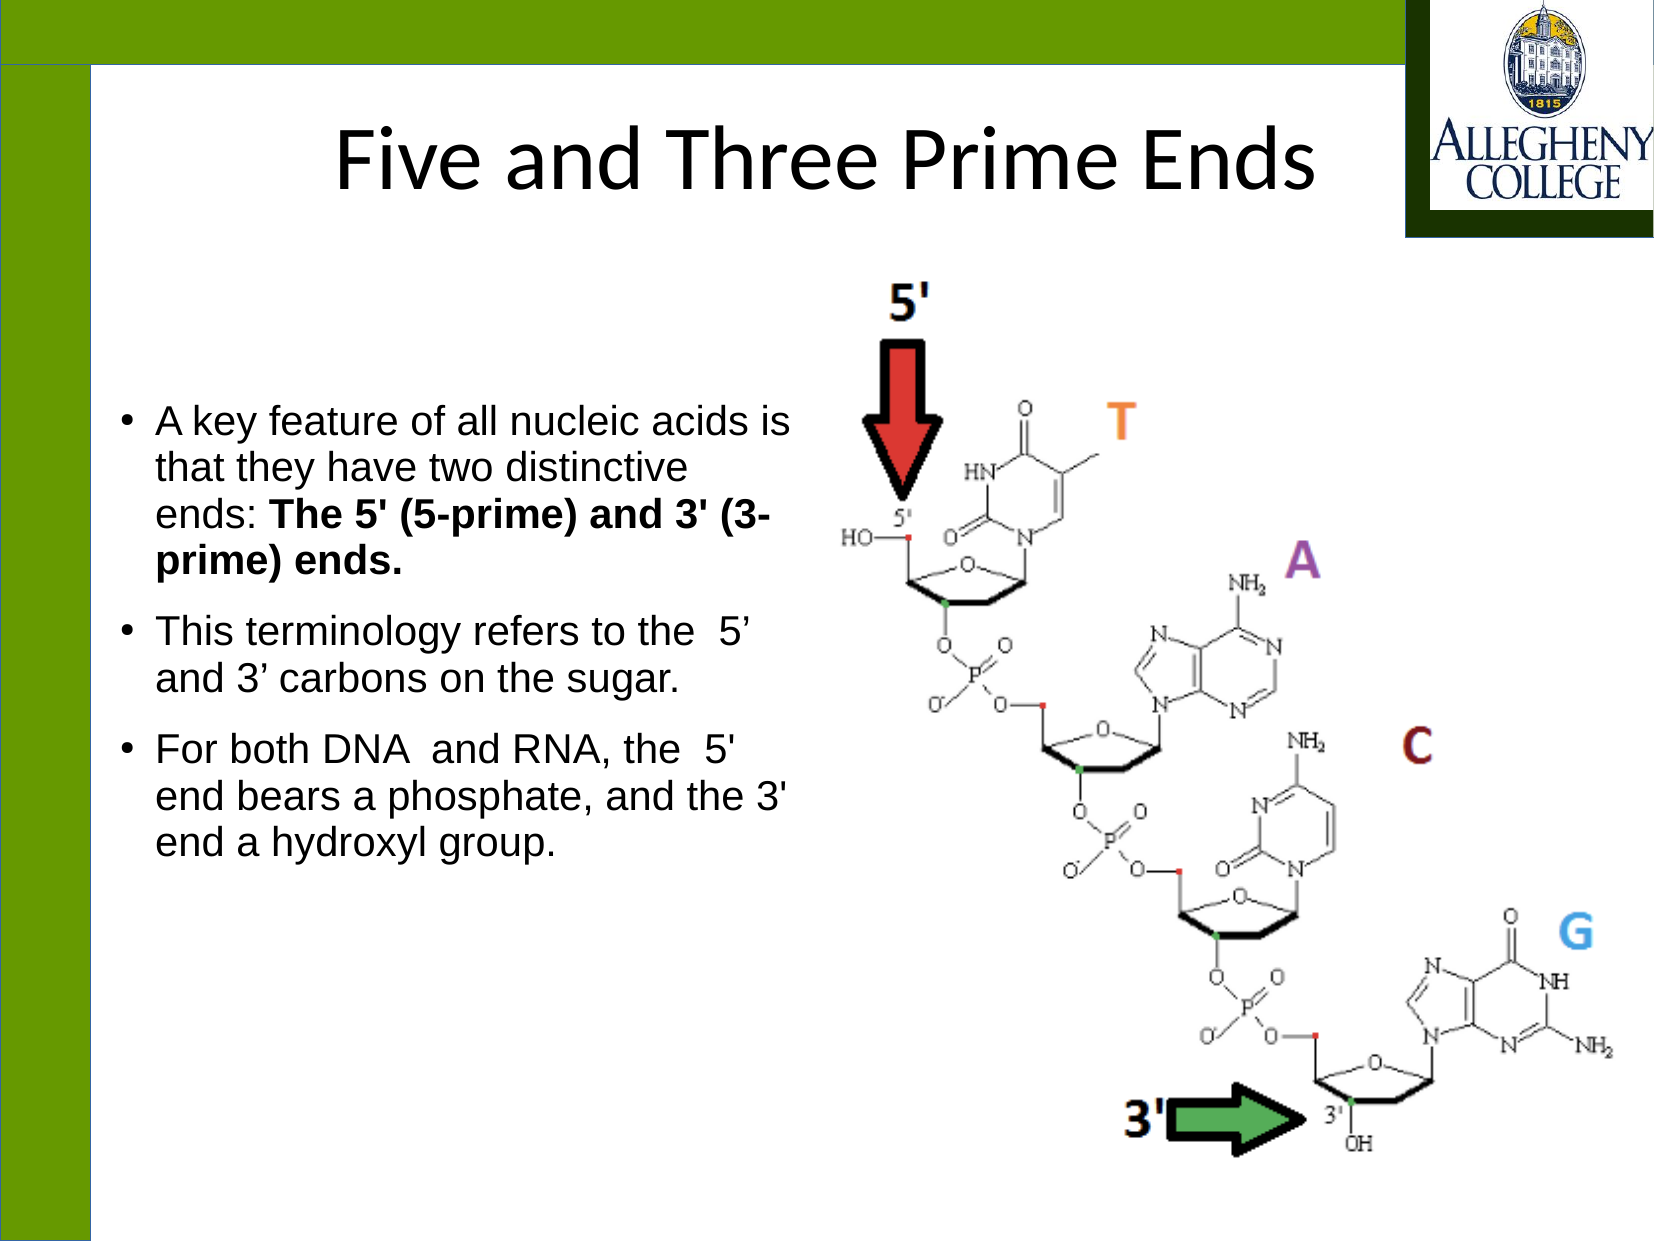

# Five and Three Prime Ends
A key feature of all nucleic acids is that they have two distinctive ends: The 5' (5-prime) and 3' (3-prime) ends.
This terminology refers to the  5’ and 3’ carbons on the sugar.
For both DNA and RNA, the 5' end bears a phosphate, and the 3' end a hydroxyl group.